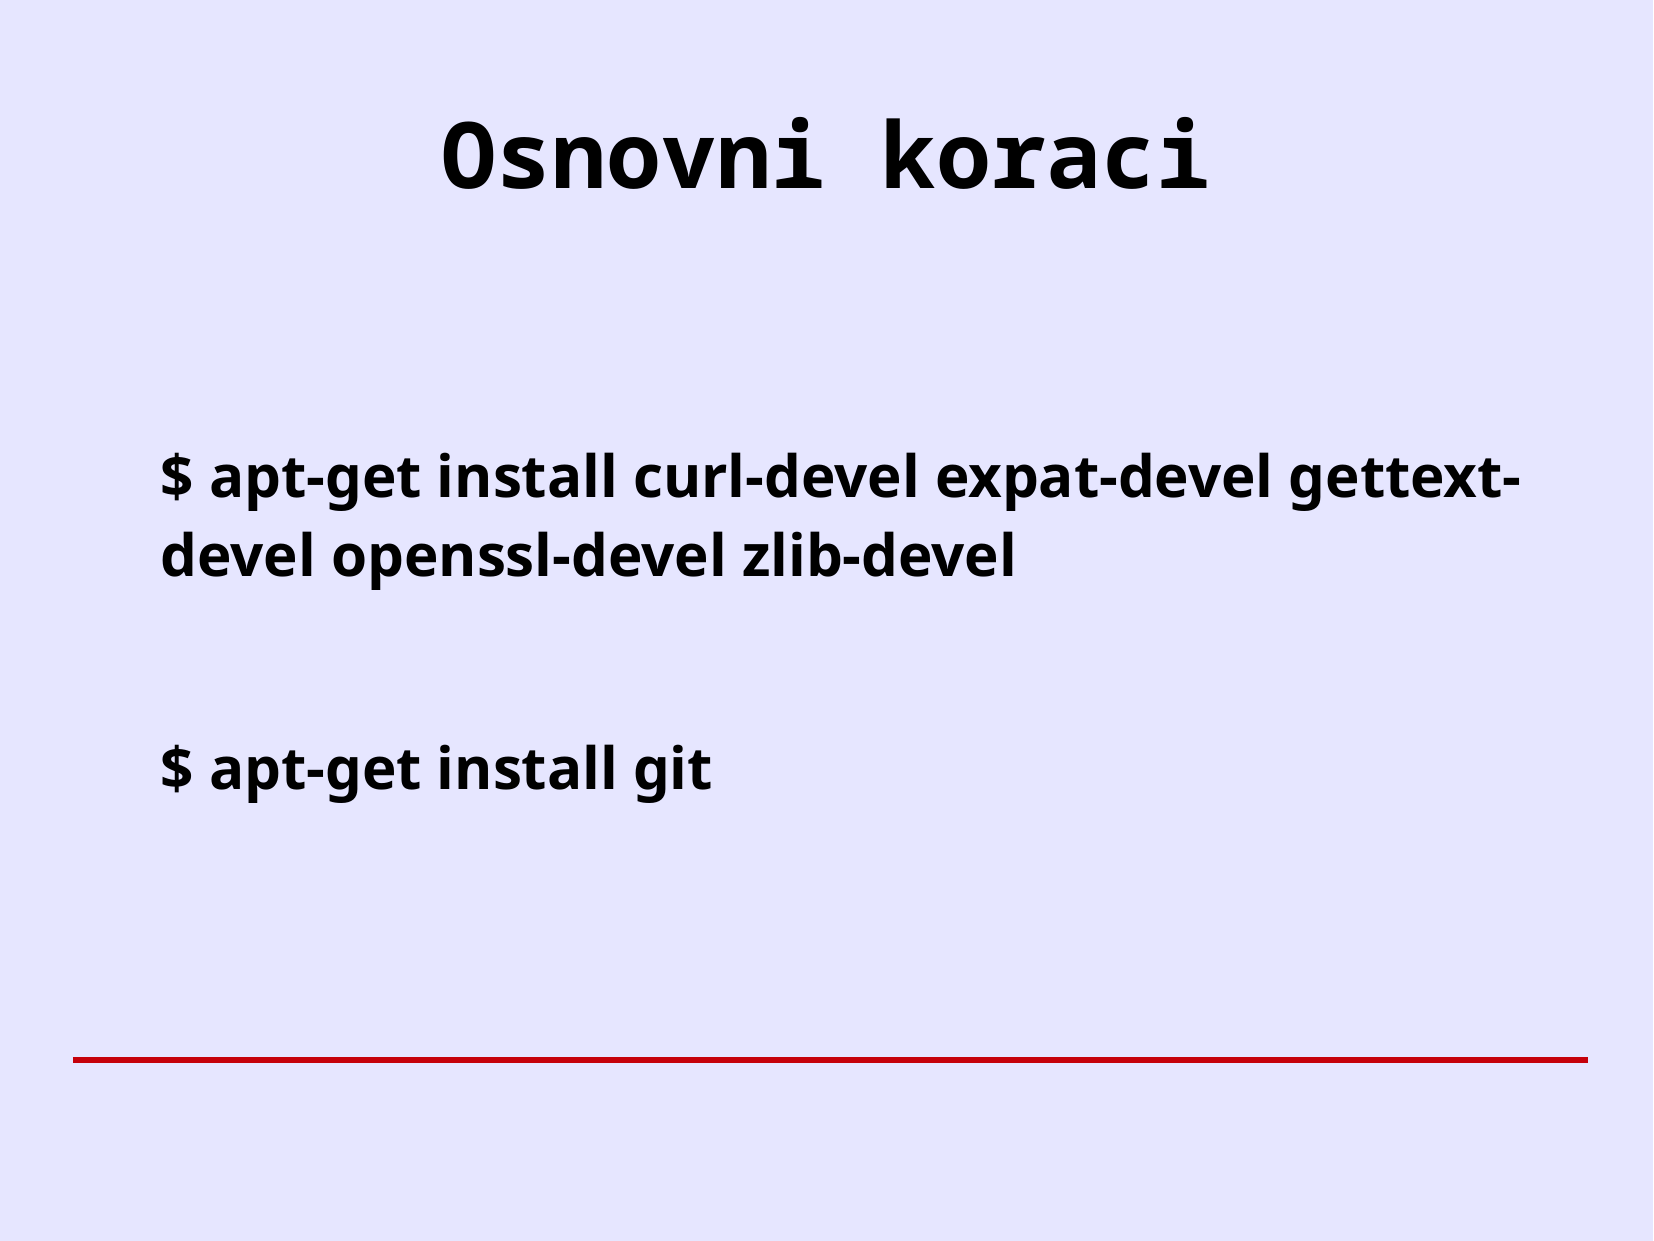

# Osnovni koraci
$ apt-get install curl-devel expat-devel gettext-devel openssl-devel zlib-devel
$ apt-get install git